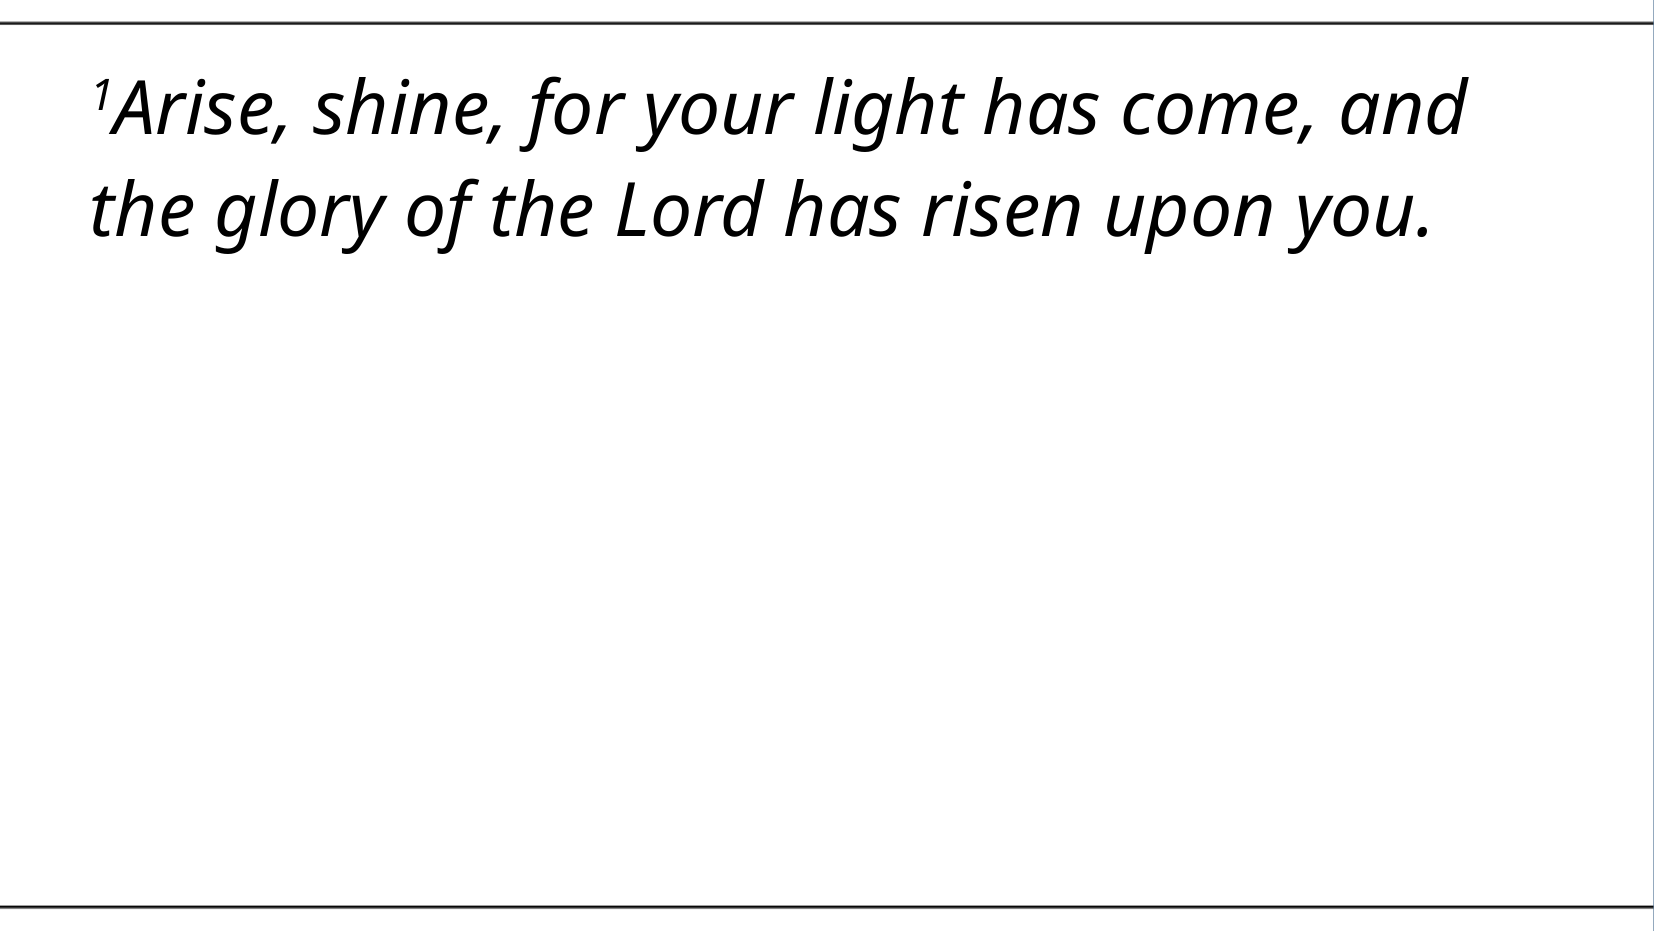

1Arise, shine, for your light has come, and
the glory of the Lord has risen upon you.